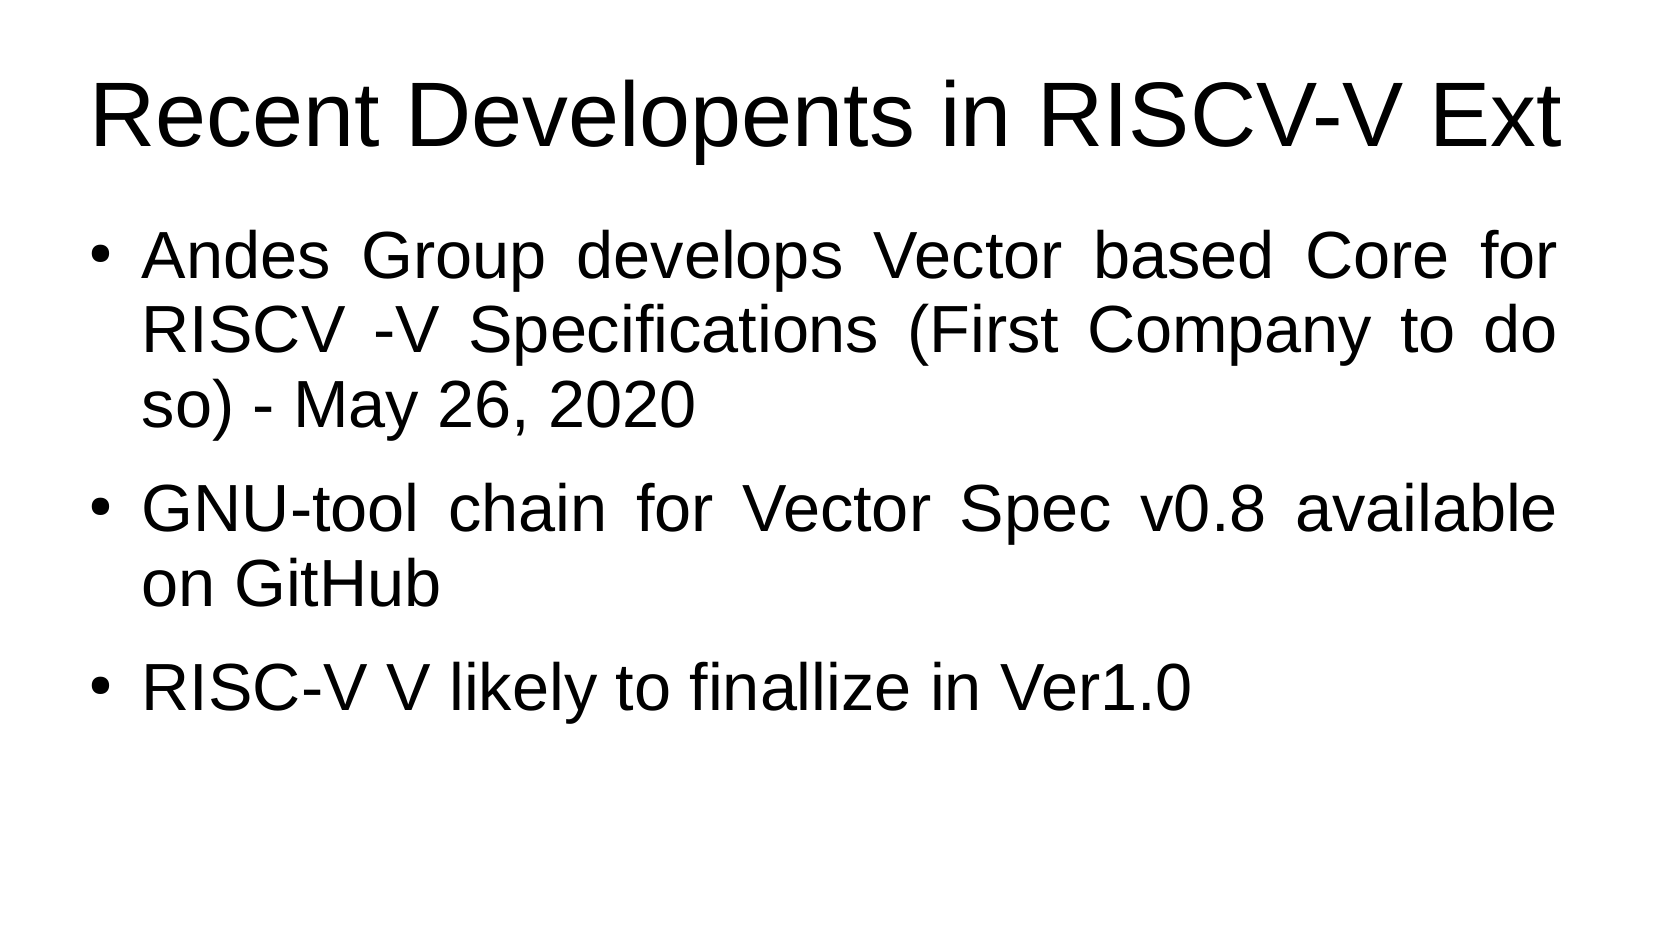

# Recent Developents in RISCV-V Ext
Andes Group develops Vector based Core for RISCV -V Specifications (First Company to do so) - May 26, 2020
GNU-tool chain for Vector Spec v0.8 available on GitHub
RISC-V V likely to finallize in Ver1.0